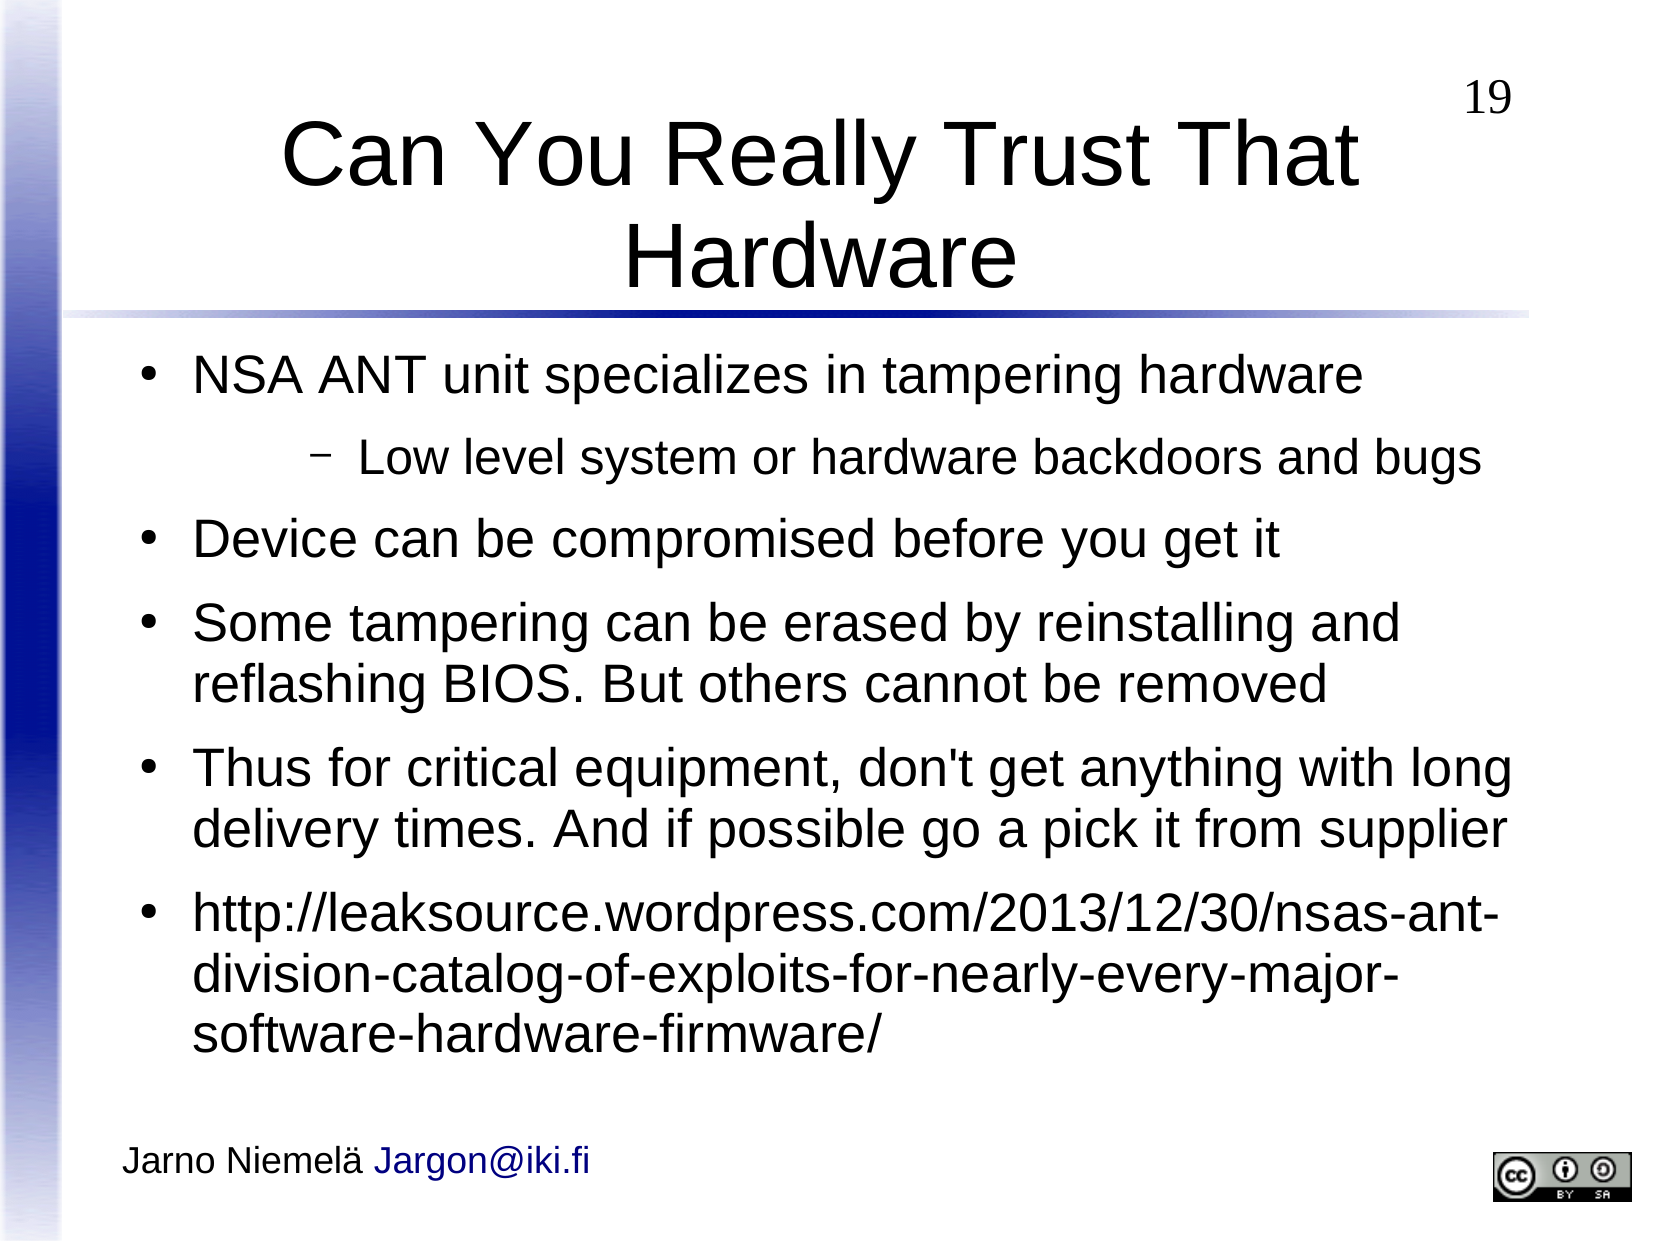

# Can You Really Trust That Hardware
NSA ANT unit specializes in tampering hardware
Low level system or hardware backdoors and bugs
Device can be compromised before you get it
Some tampering can be erased by reinstalling and reflashing BIOS. But others cannot be removed
Thus for critical equipment, don't get anything with long delivery times. And if possible go a pick it from supplier
http://leaksource.wordpress.com/2013/12/30/nsas-ant-division-catalog-of-exploits-for-nearly-every-major-software-hardware-firmware/